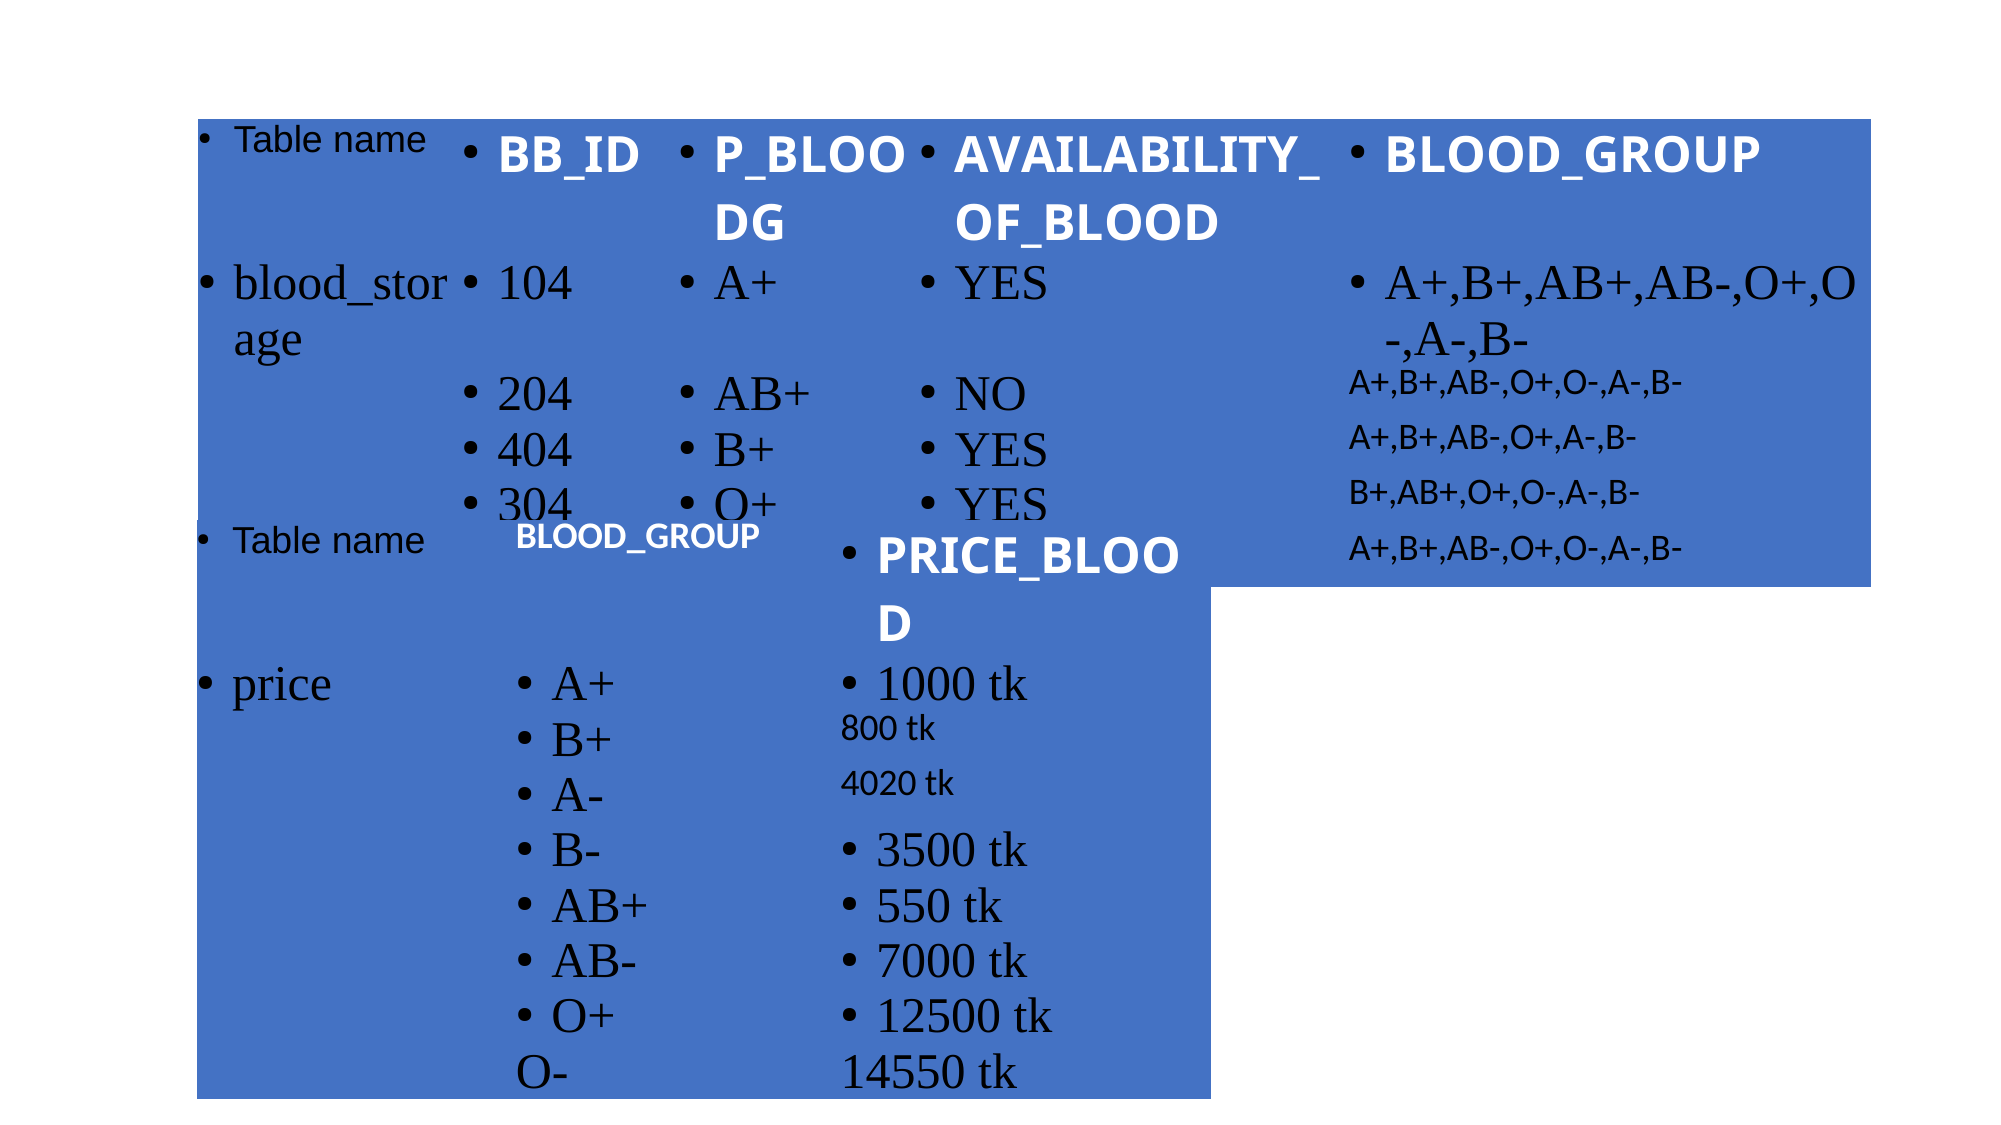

| Table name | BB\_ID | P\_BLOODG | AVAILABILITY\_OF\_BLOOD | BLOOD\_GROUP |
| --- | --- | --- | --- | --- |
| blood\_storage | 104 | A+ | YES | A+,B+,AB+,AB-,O+,O-,A-,B- |
| | 204 | AB+ | NO | A+,B+,AB-,O+,O-,A-,B- |
| | 404 | B+ | YES | A+,B+,AB-,O+,A-,B- |
| | 304 | O+ | YES | B+,AB+,O+,O-,A-,B- |
| | 504 | A- | NO | A+,B+,AB-,O+,O-,A-,B- |
| Table name | BLOOD\_GROUP | PRICE\_BLOOD |
| --- | --- | --- |
| price | A+ | 1000 tk |
| | B+ | 800 tk |
| | A- | 4020 tk |
| | B- | 3500 tk |
| | AB+ | 550 tk |
| | AB- | 7000 tk |
| | O+ | 12500 tk |
| | O- | 14550 tk |